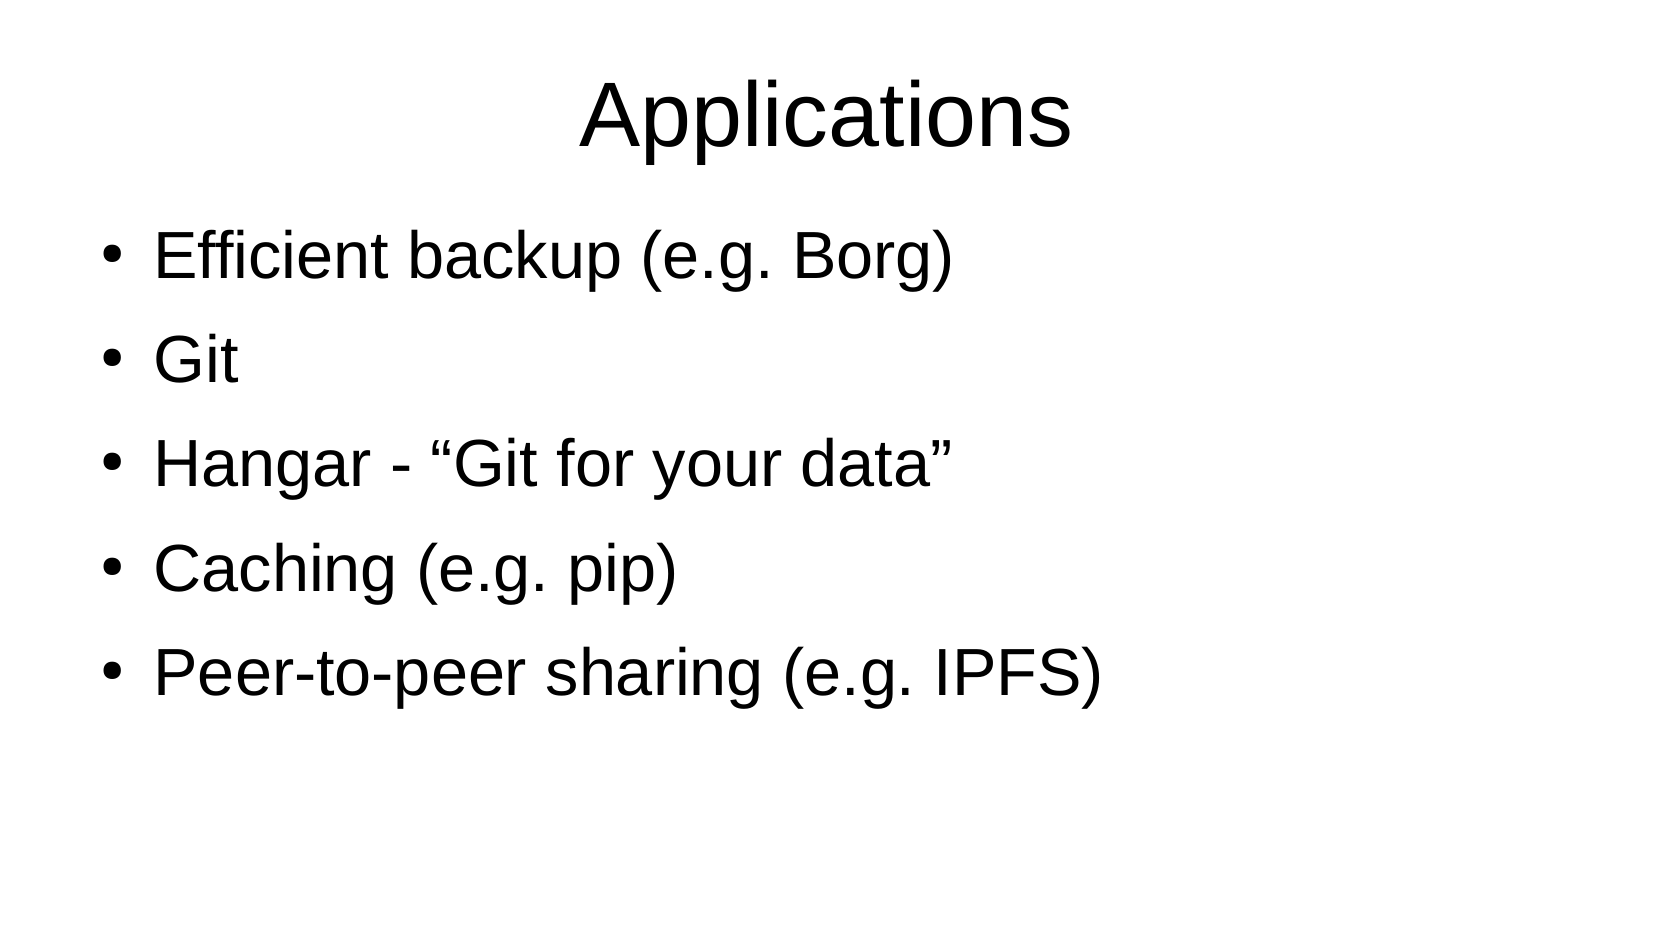

# Applications
Efficient backup (e.g. Borg)
Git
Hangar - “Git for your data”
Caching (e.g. pip)
Peer-to-peer sharing (e.g. IPFS)